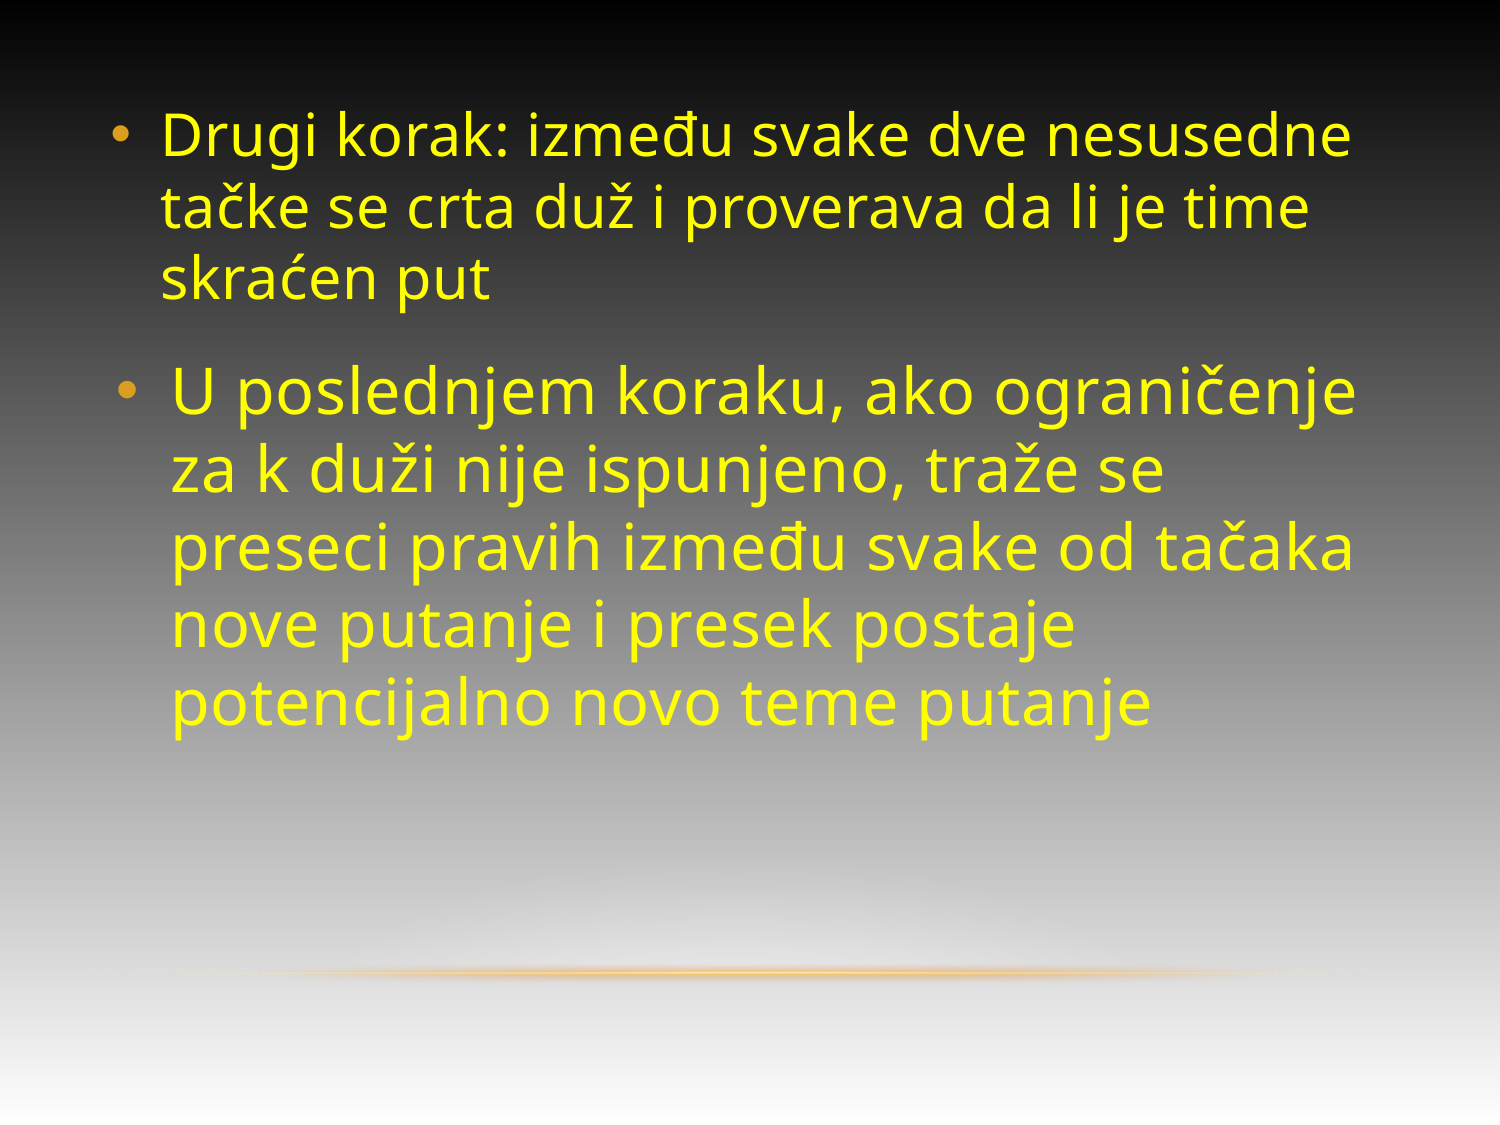

# Drugi korak: između svake dve nesusedne tačke se crta duž i proverava da li je time skraćen put
U poslednjem koraku, ako ograničenje za k duži nije ispunjeno, traže se preseci pravih između svake od tačaka nove putanje i presek postaje potencijalno novo teme putanje